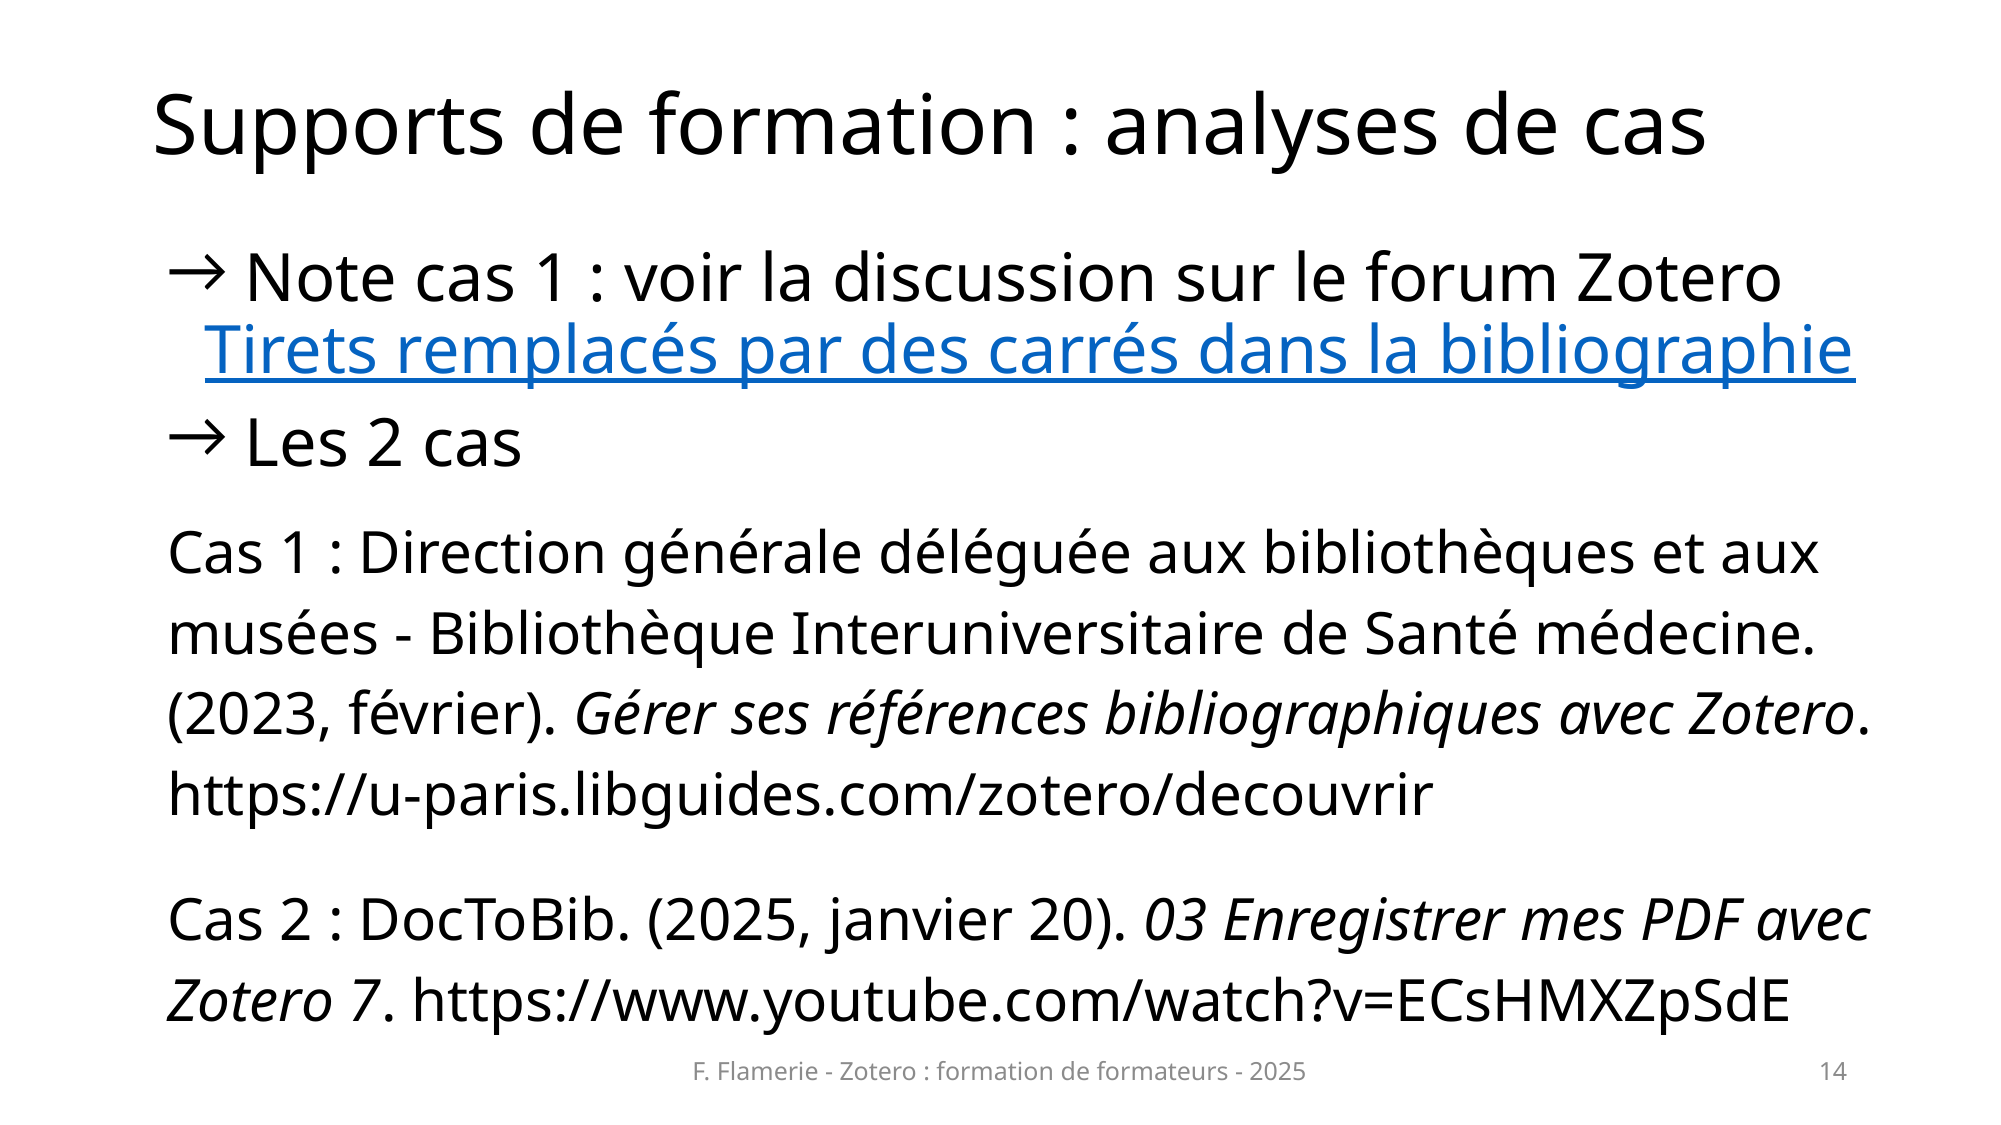

# Supports de formation : analyses de cas
 Note cas 1 : voir la discussion sur le forum Zotero Tirets remplacés par des carrés dans la bibliographie
 Les 2 cas
Cas 1 : Direction générale déléguée aux bibliothèques et aux musées - Bibliothèque Interuniversitaire de Santé médecine. (2023, février). Gérer ses références bibliographiques avec Zotero. https://u-paris.libguides.com/zotero/decouvrir
Cas 2 : DocToBib. (2025, janvier 20). 03 Enregistrer mes PDF avec Zotero 7. https://www.youtube.com/watch?v=ECsHMXZpSdE
F. Flamerie - Zotero : formation de formateurs - 2025
14